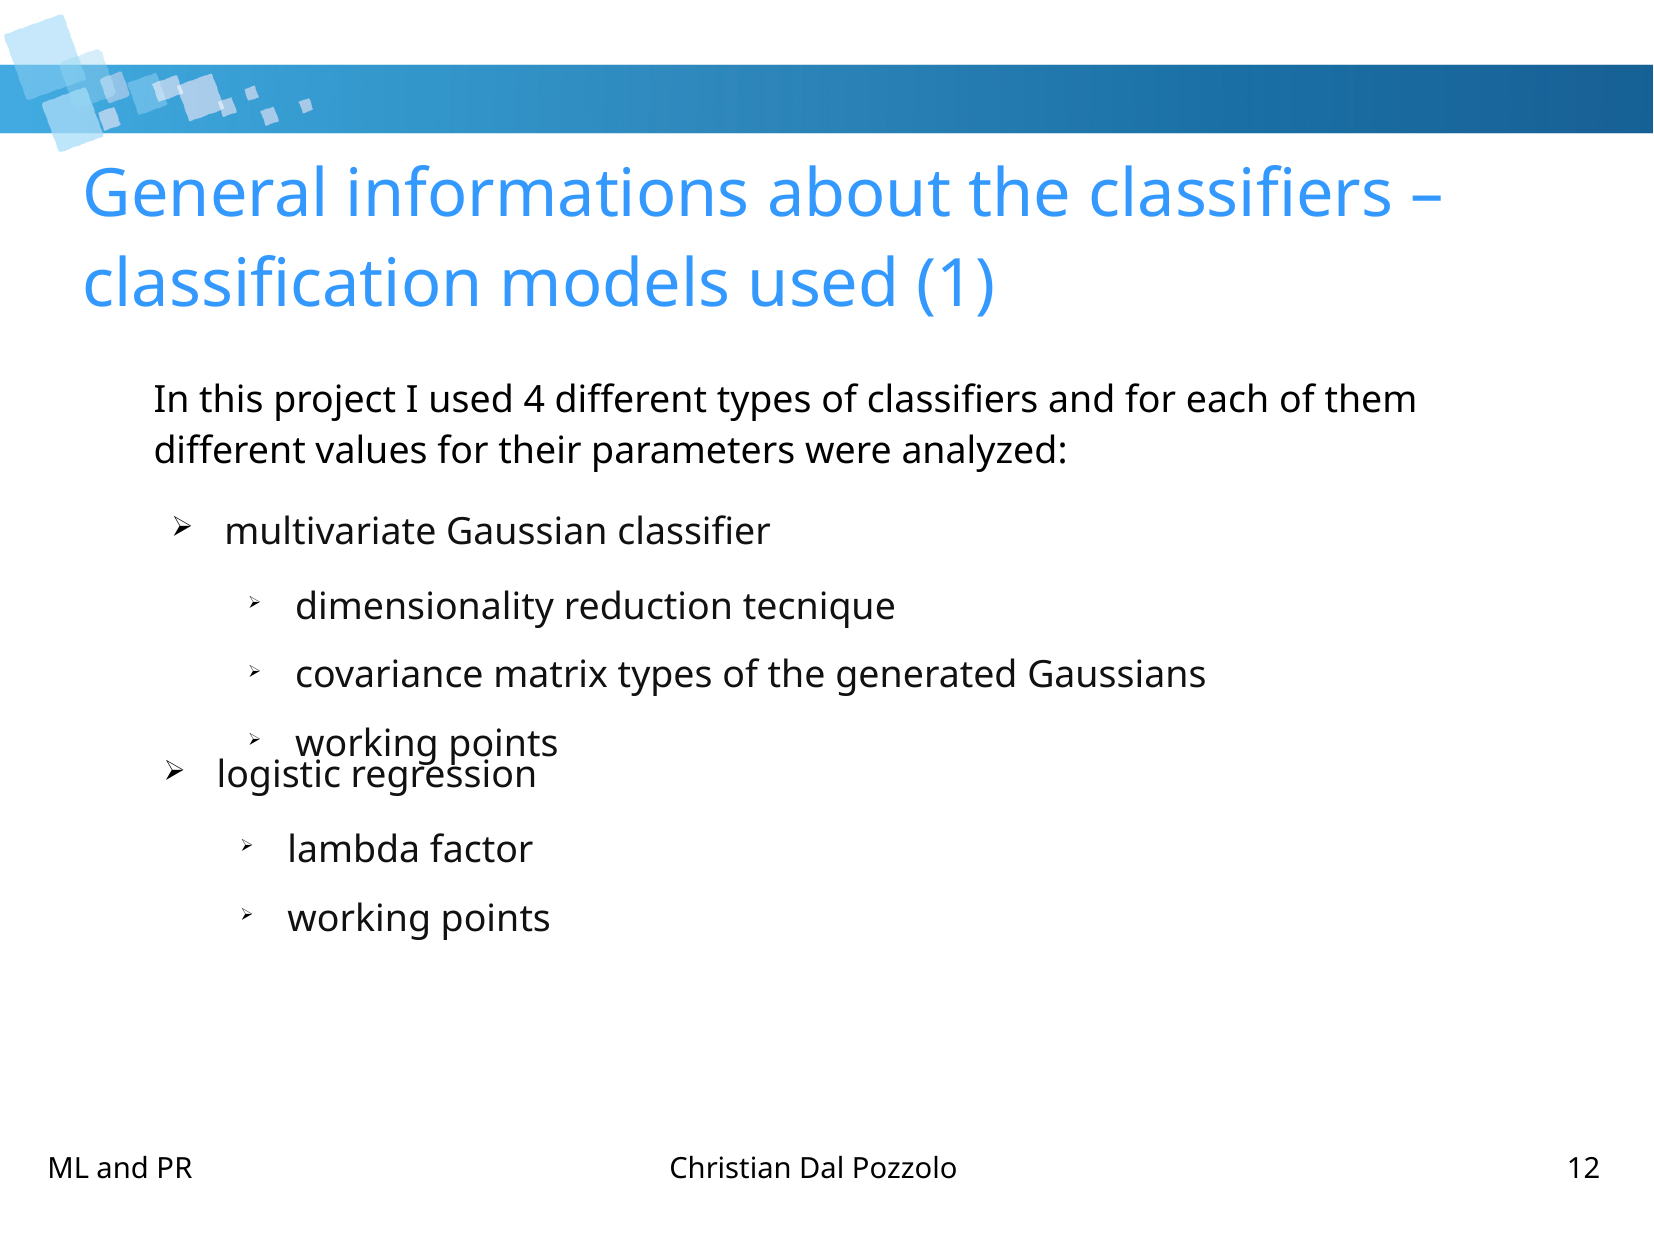

# General informations about the classifiers – classification models used (1)
In this project I used 4 different types of classifiers and for each of them different values for their parameters were analyzed:
multivariate Gaussian classifier
dimensionality reduction tecnique
covariance matrix types of the generated Gaussians
working points
logistic regression
lambda factor
working points
ML and PR
Christian Dal Pozzolo
12